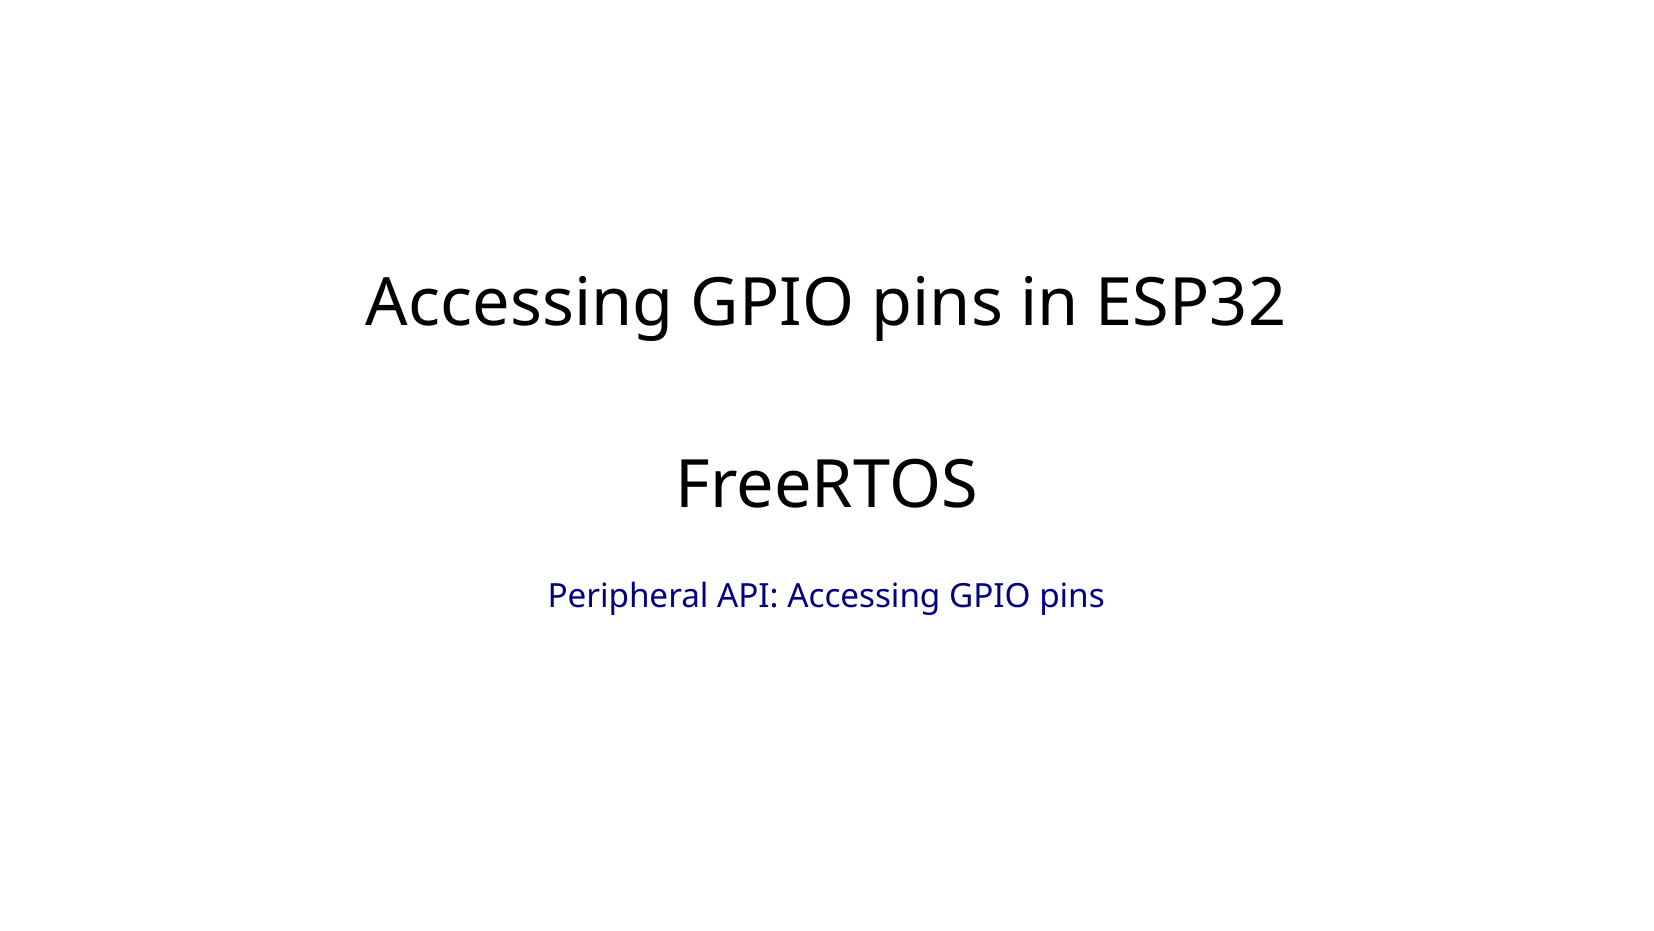

# Accessing GPIO pins in ESP32
FreeRTOS
Peripheral API: Accessing GPIO pins